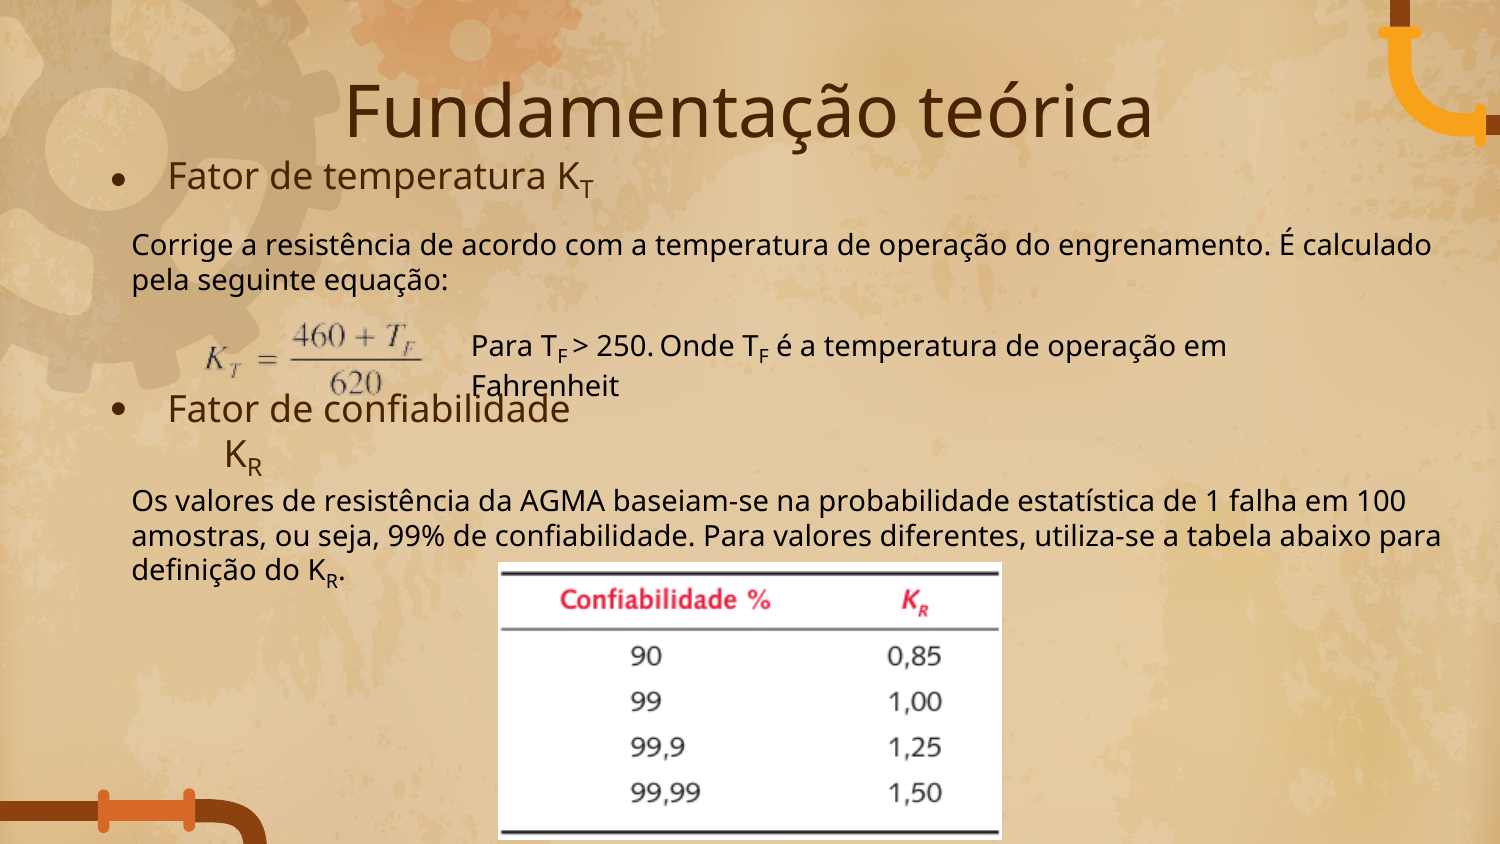

Fundamentação teórica
# Fator de temperatura KT
Corrige a resistência de acordo com a temperatura de operação do engrenamento. É calculado pela seguinte equação:
Para TF > 250. Onde TF é a temperatura de operação em Fahrenheit
Fator de confiabilidade KR
Os valores de resistência da AGMA baseiam-se na probabilidade estatística de 1 falha em 100 amostras, ou seja, 99% de confiabilidade. Para valores diferentes, utiliza-se a tabela abaixo para definição do KR.